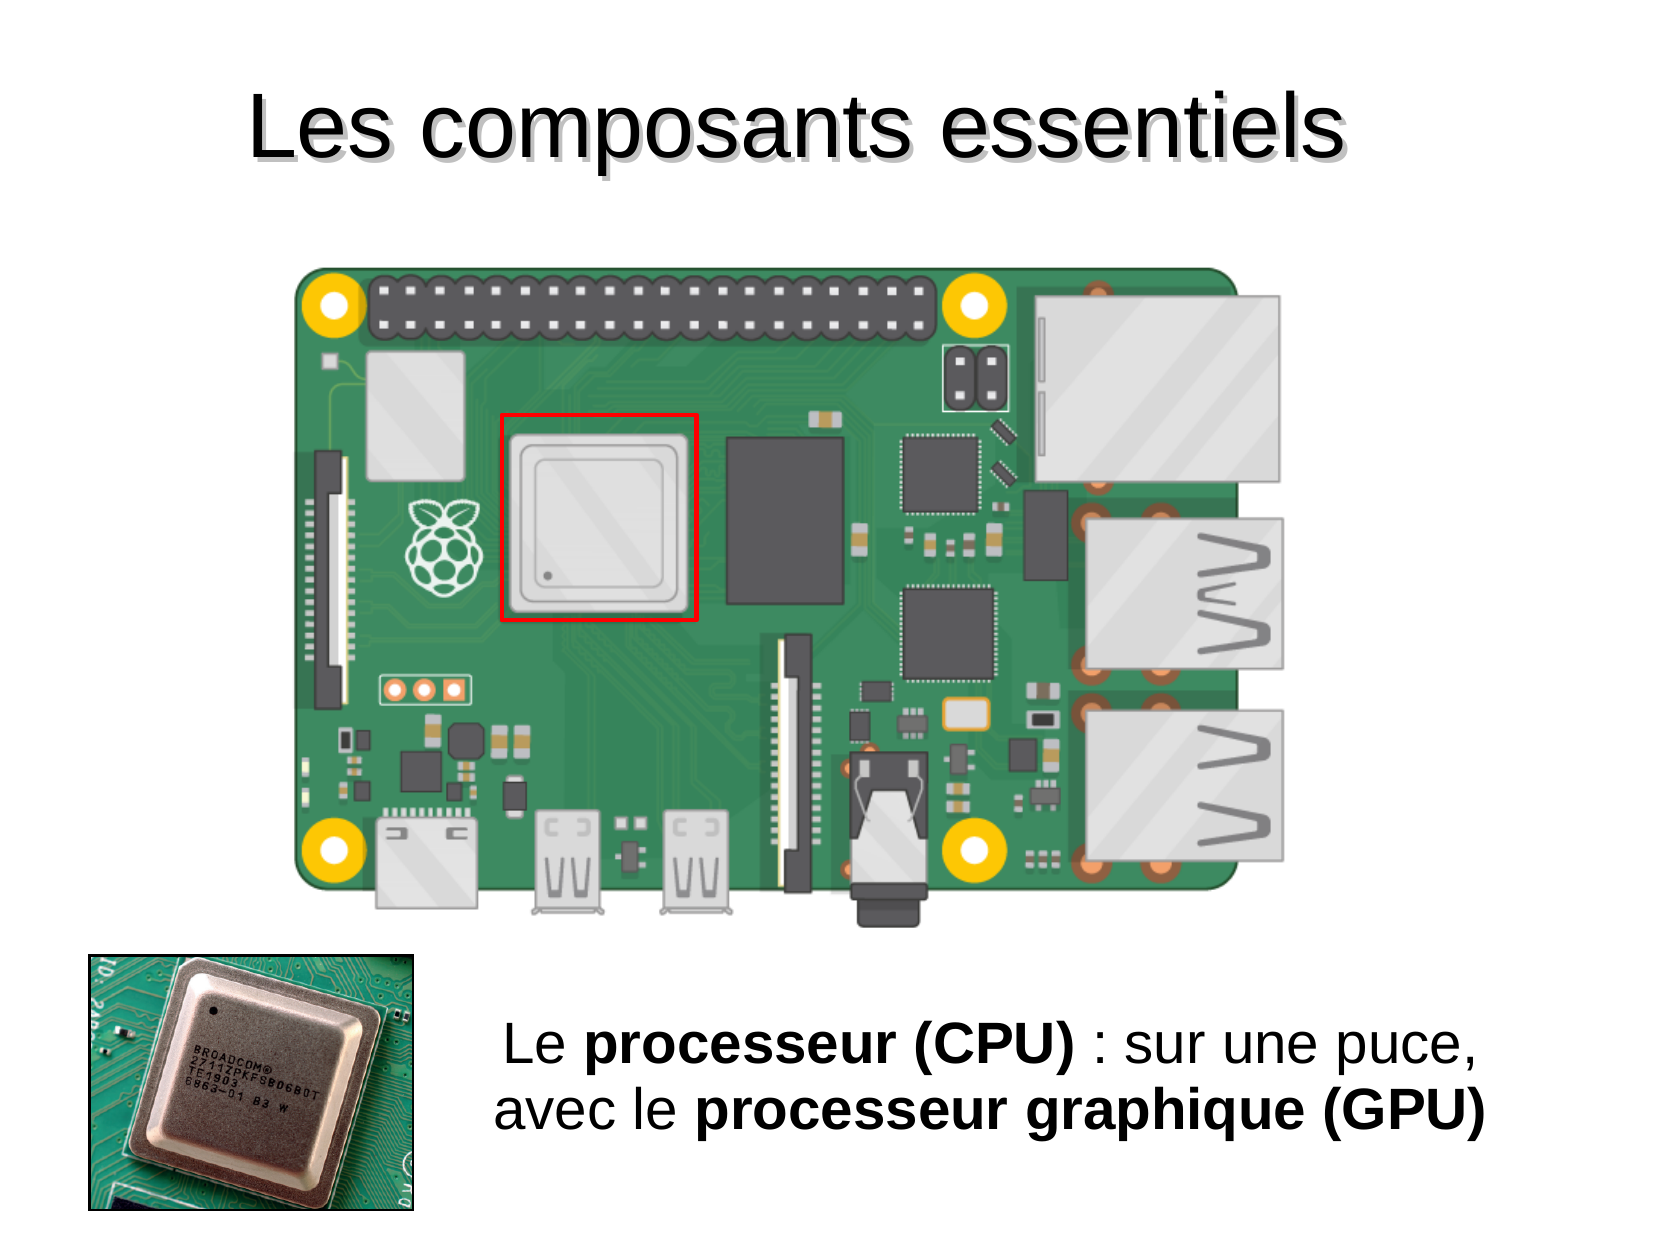

# Les composants essentiels
Le processeur (CPU) : sur une puce, avec le processeur graphique (GPU)